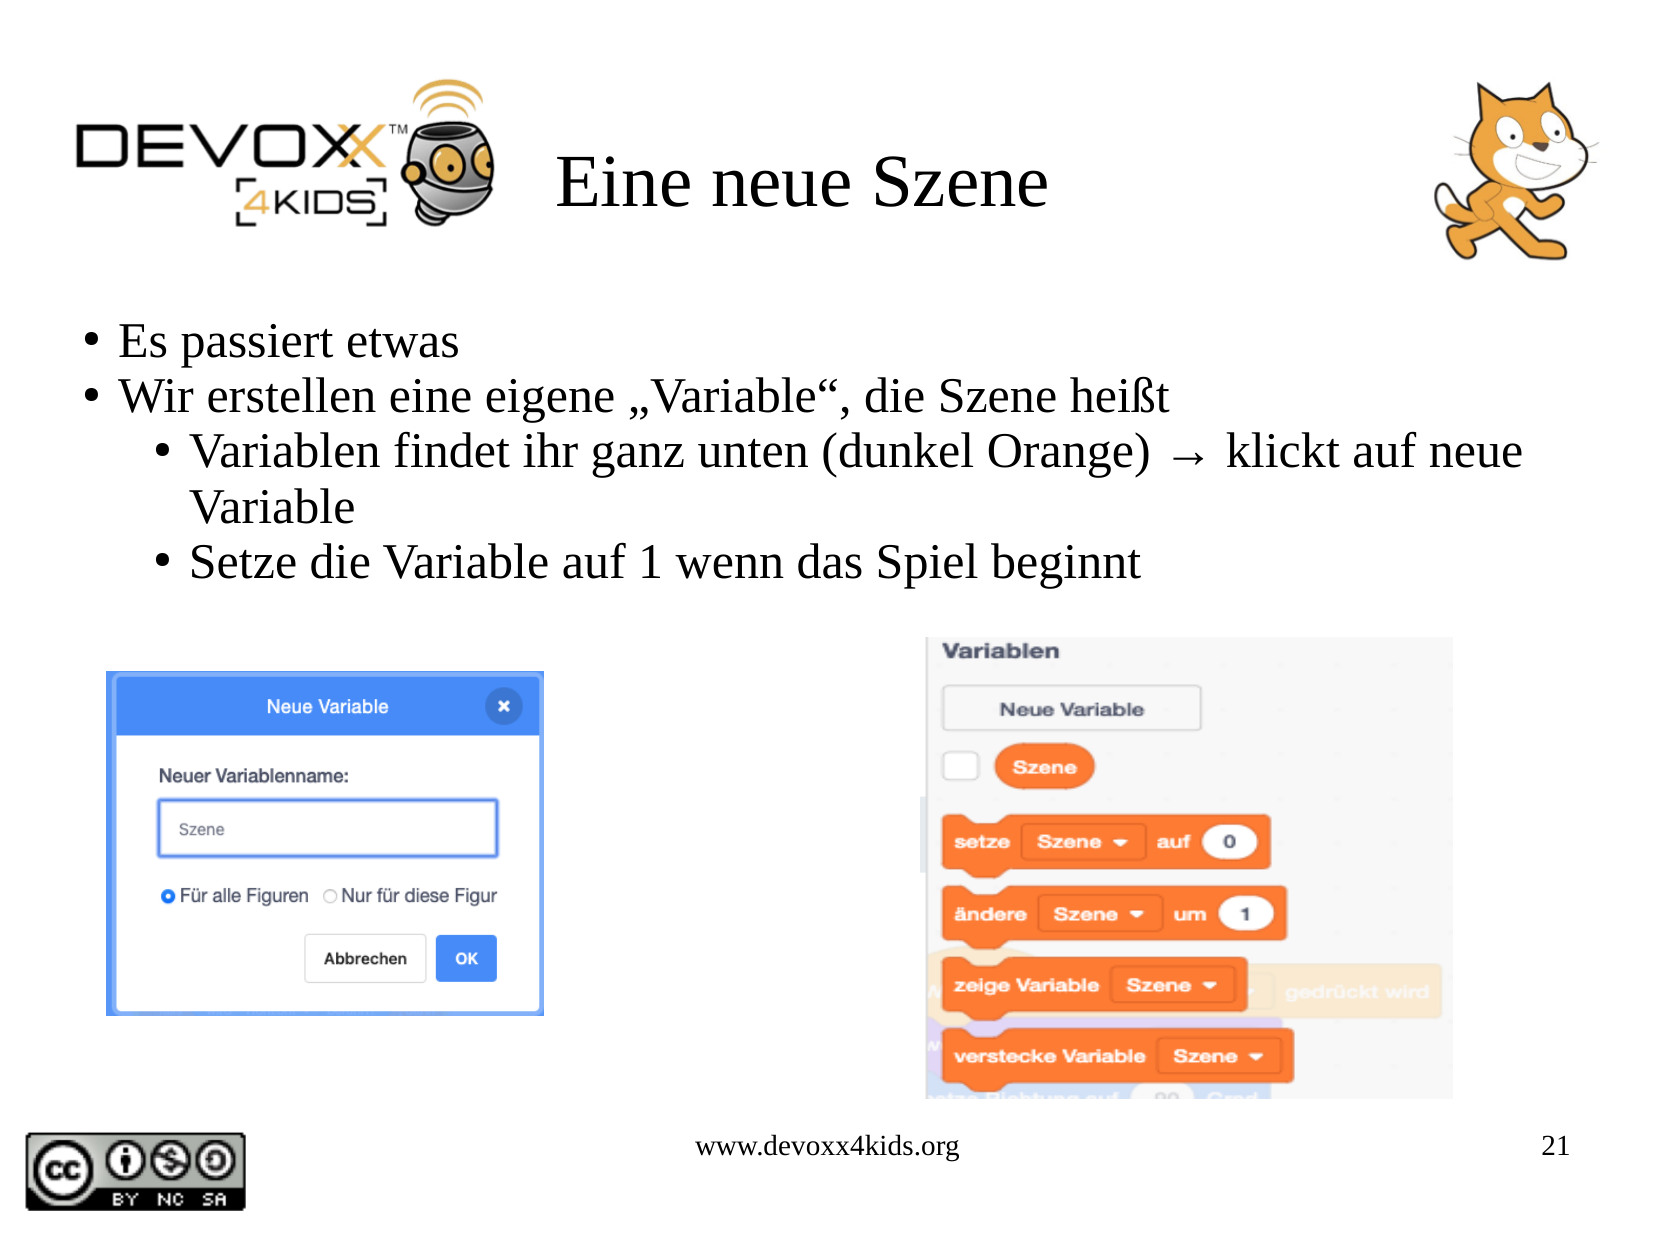

# Eine neue Szene
Es passiert etwas
Wir erstellen eine eigene „Variable“, die Szene heißt
Variablen findet ihr ganz unten (dunkel Orange) → klickt auf neue Variable
Setze die Variable auf 1 wenn das Spiel beginnt
www.devoxx4kids.org
21